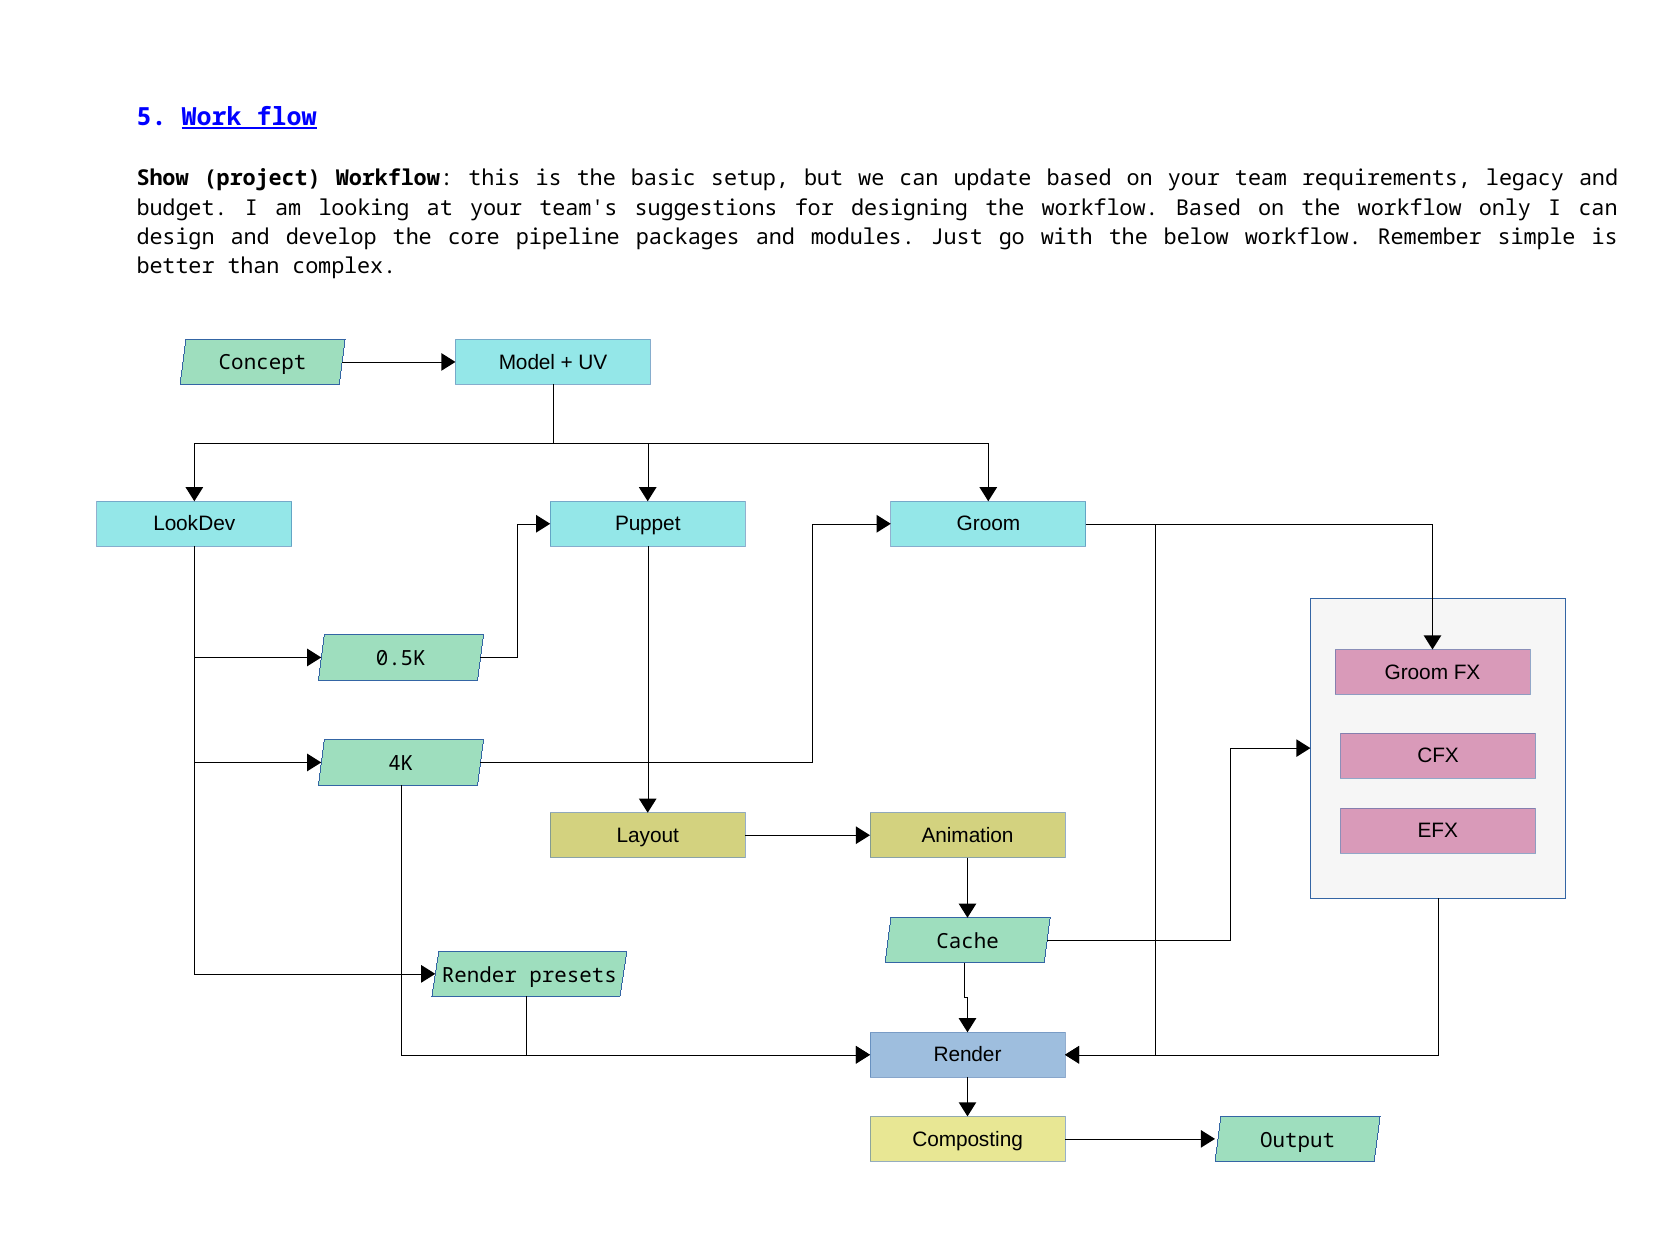

5. Work flow
Show (project) Workflow: this is the basic setup, but we can update based on your team requirements, legacy and budget. I am looking at your team's suggestions for designing the workflow. Based on the workflow only I can design and develop the core pipeline packages and modules. Just go with the below workflow. Remember simple is better than complex.
Concept
Model + UV
LookDev
Puppet
Groom
0.5K
Groom FX
CFX
4K
EFX
Layout
Animation
Cache
Render presets
Render
Composting
Output